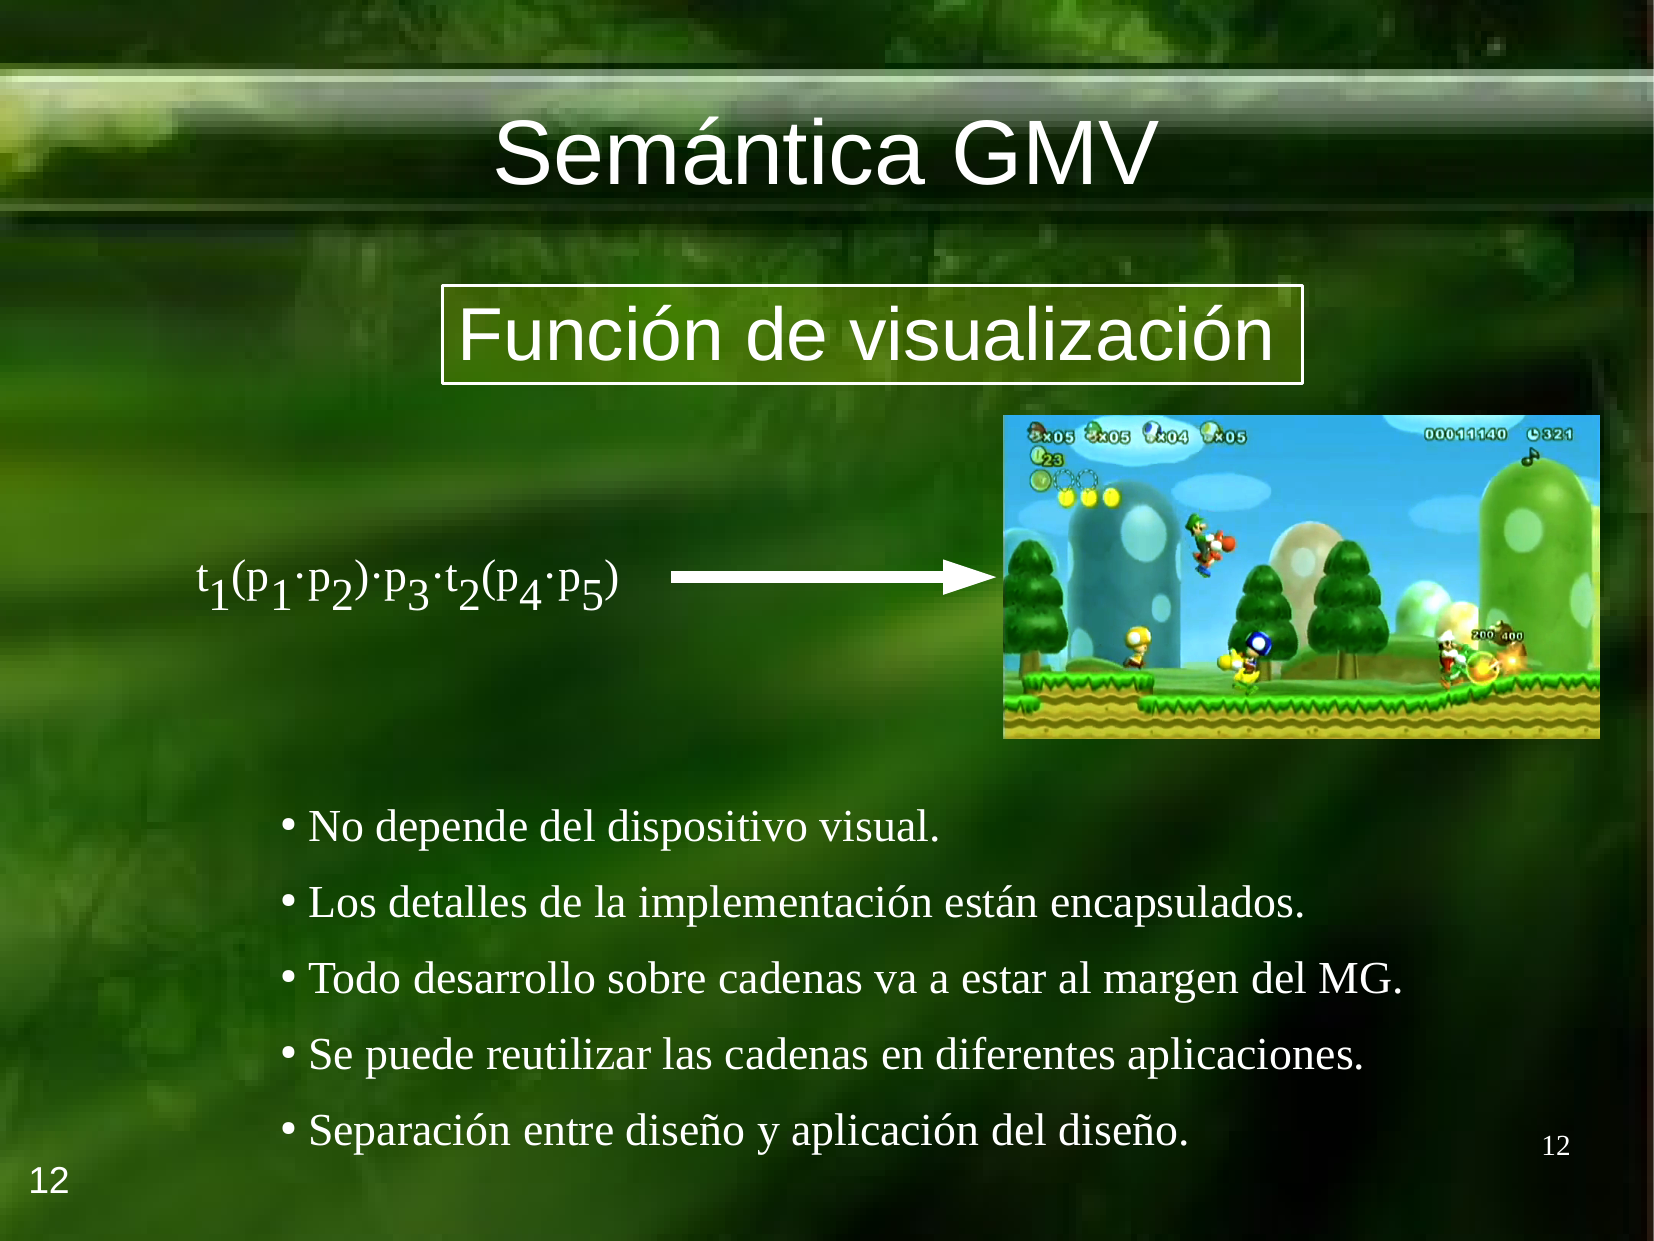

# Semántica GMV
Función de visualización
t1(p1·p2)·p3·t2(p4·p5)
 No depende del dispositivo visual.
 Los detalles de la implementación están encapsulados.
 Todo desarrollo sobre cadenas va a estar al margen del MG.
 Se puede reutilizar las cadenas en diferentes aplicaciones.
 Separación entre diseño y aplicación del diseño.
12